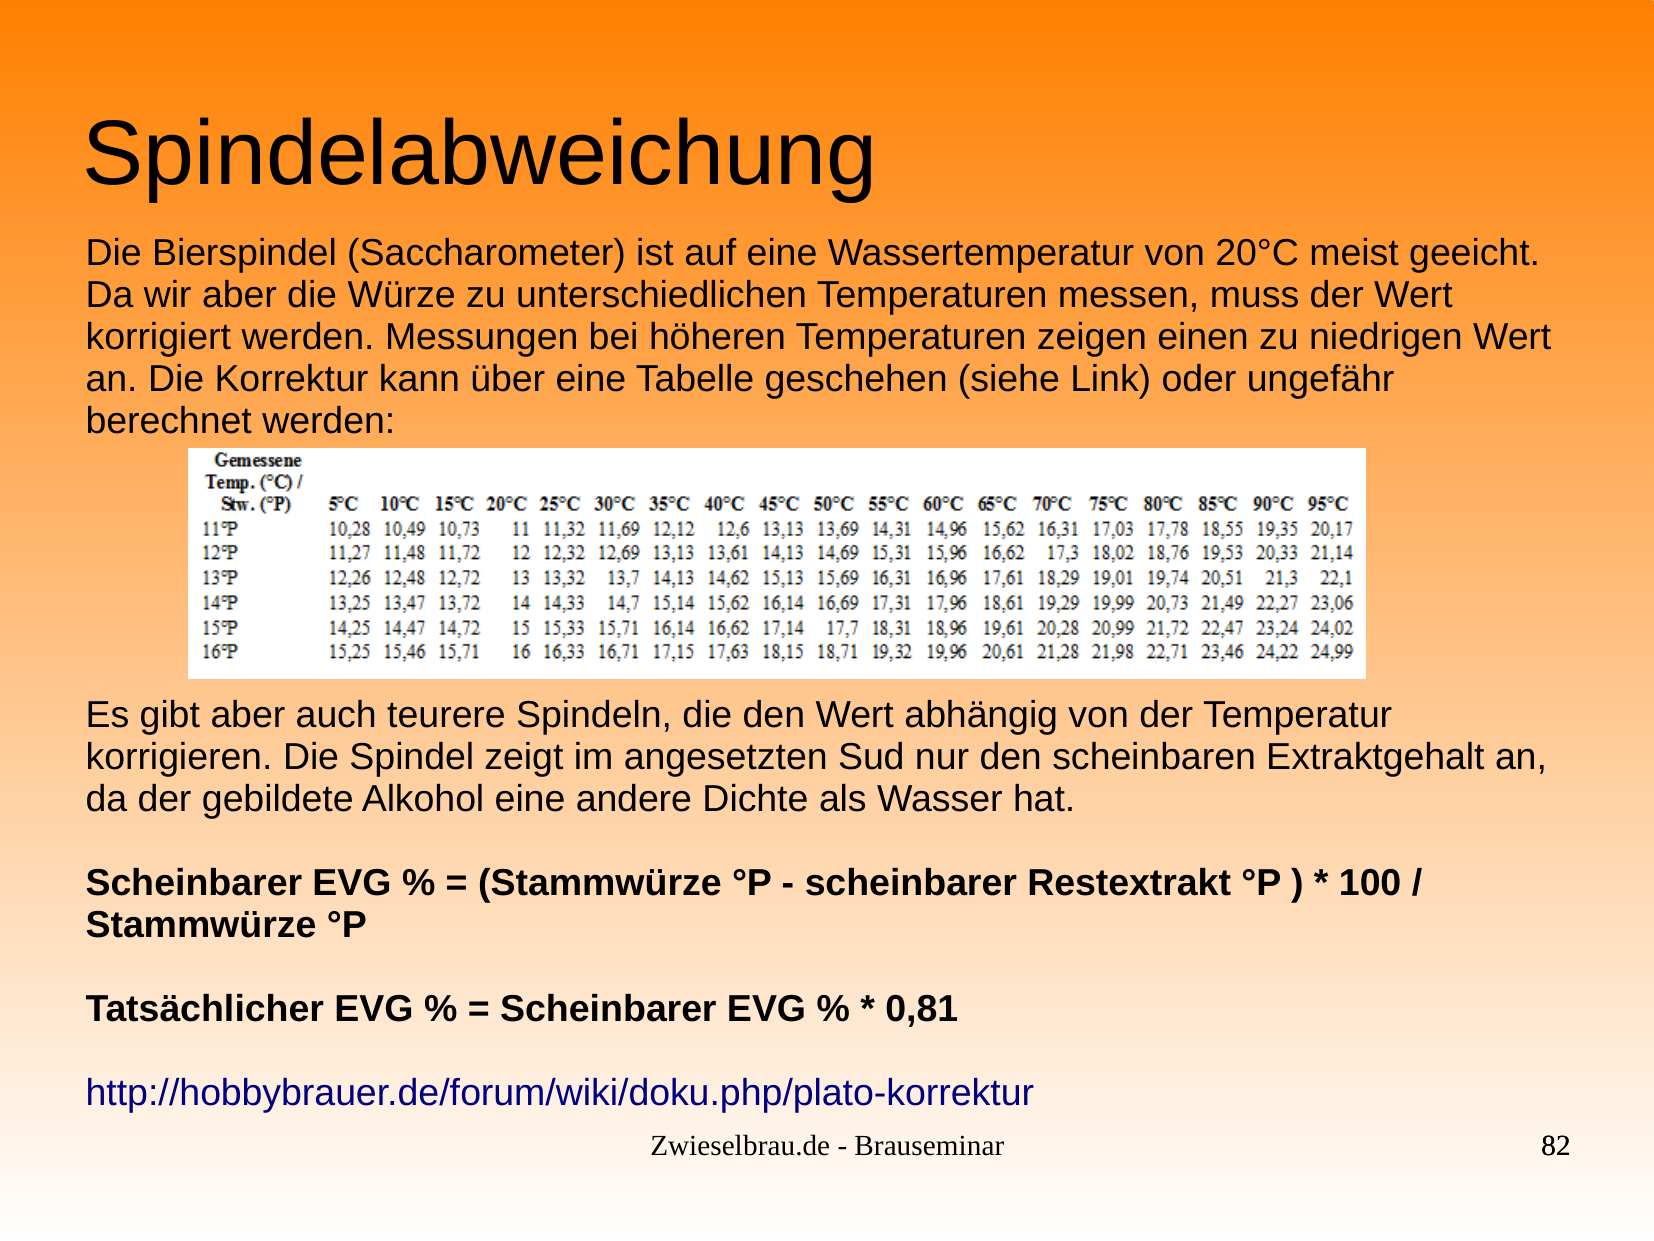

# Spindelabweichung
Die Bierspindel (Saccharometer) ist auf eine Wassertemperatur von 20°C meist geeicht. Da wir aber die Würze zu unterschiedlichen Temperaturen messen, muss der Wert korrigiert werden. Messungen bei höheren Temperaturen zeigen einen zu niedrigen Wert an. Die Korrektur kann über eine Tabelle geschehen (siehe Link) oder ungefähr berechnet werden:
Es gibt aber auch teurere Spindeln, die den Wert abhängig von der Temperatur korrigieren. Die Spindel zeigt im angesetzten Sud nur den scheinbaren Extraktgehalt an, da der gebildete Alkohol eine andere Dichte als Wasser hat.
Scheinbarer EVG % = (Stammwürze °P - scheinbarer Restextrakt °P ) * 100 / Stammwürze °P
Tatsächlicher EVG % = Scheinbarer EVG % * 0,81
http://hobbybrauer.de/forum/wiki/doku.php/plato-korrektur
Zwieselbrau.de - Brauseminar
82